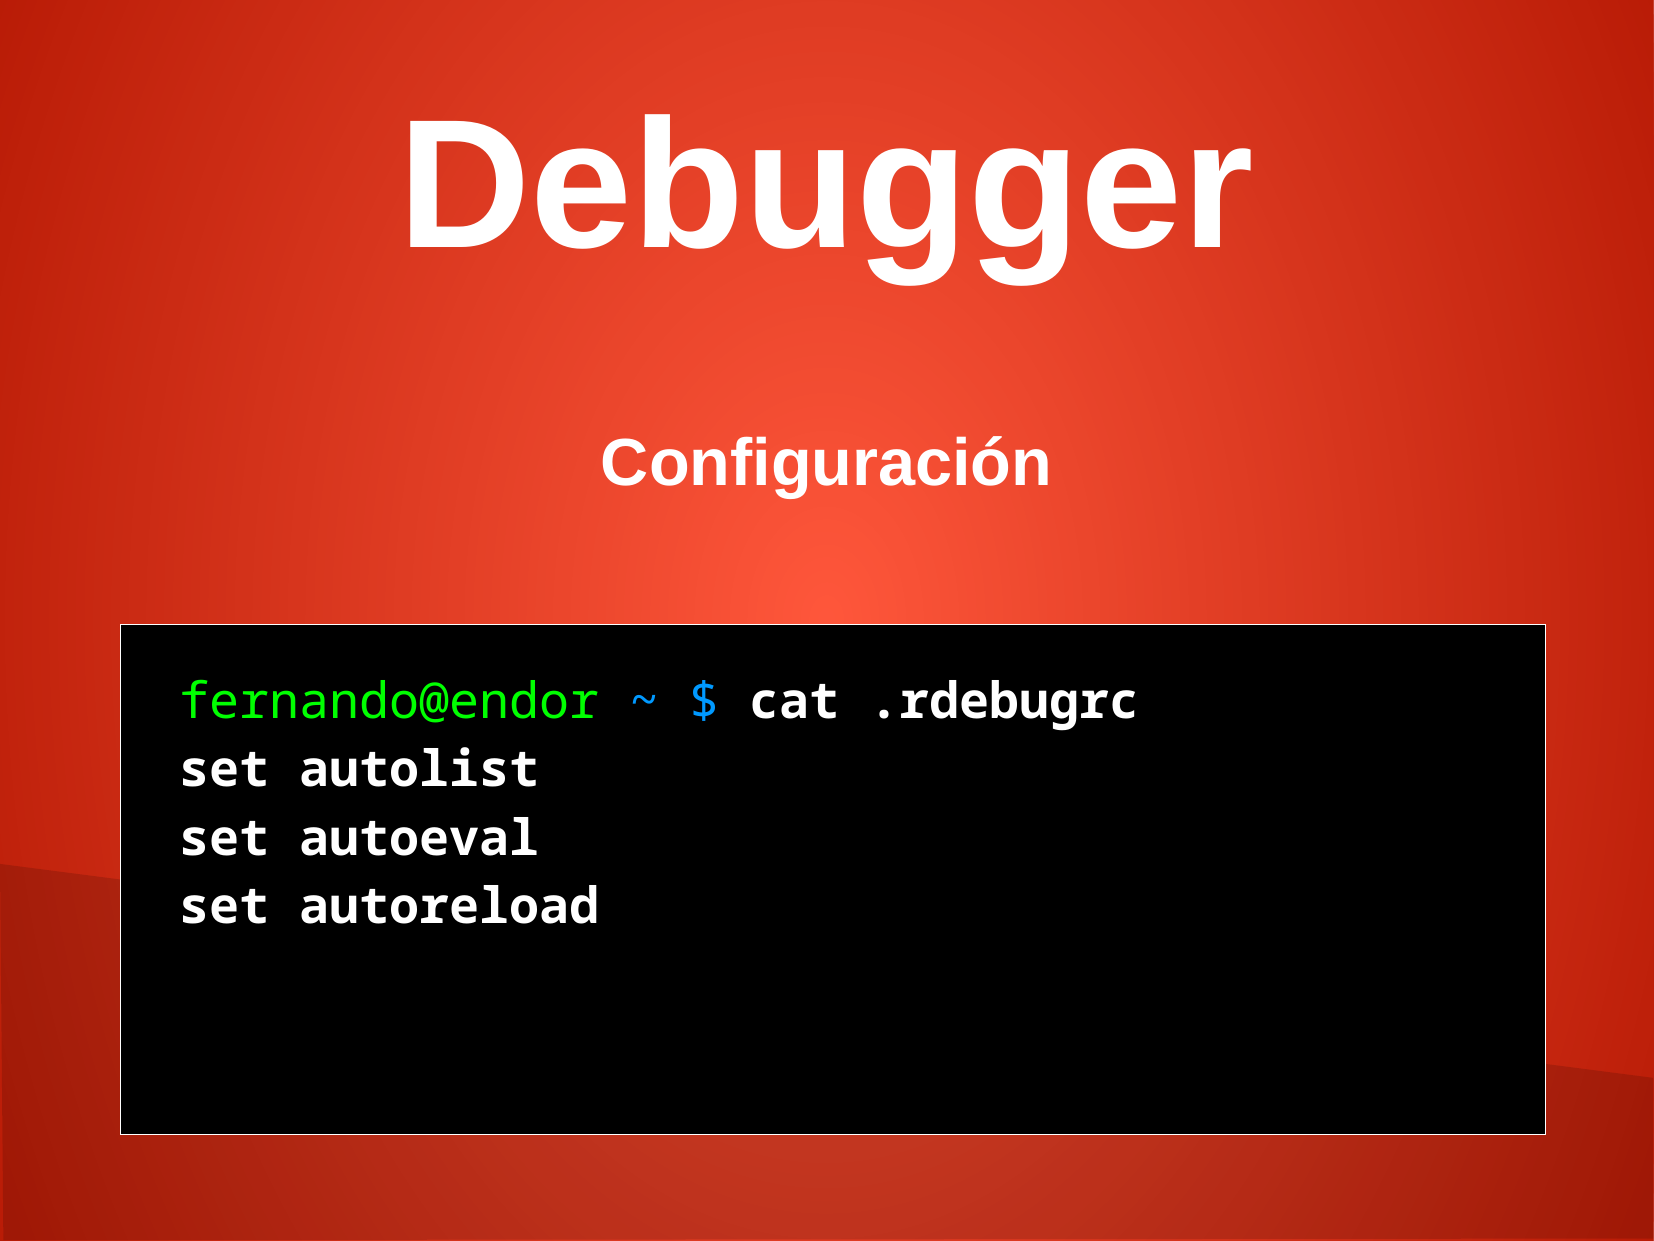

Debugger
Configuración
fernando@endor ~ $ cat .rdebugrc
set autolist
set autoeval
set autoreload